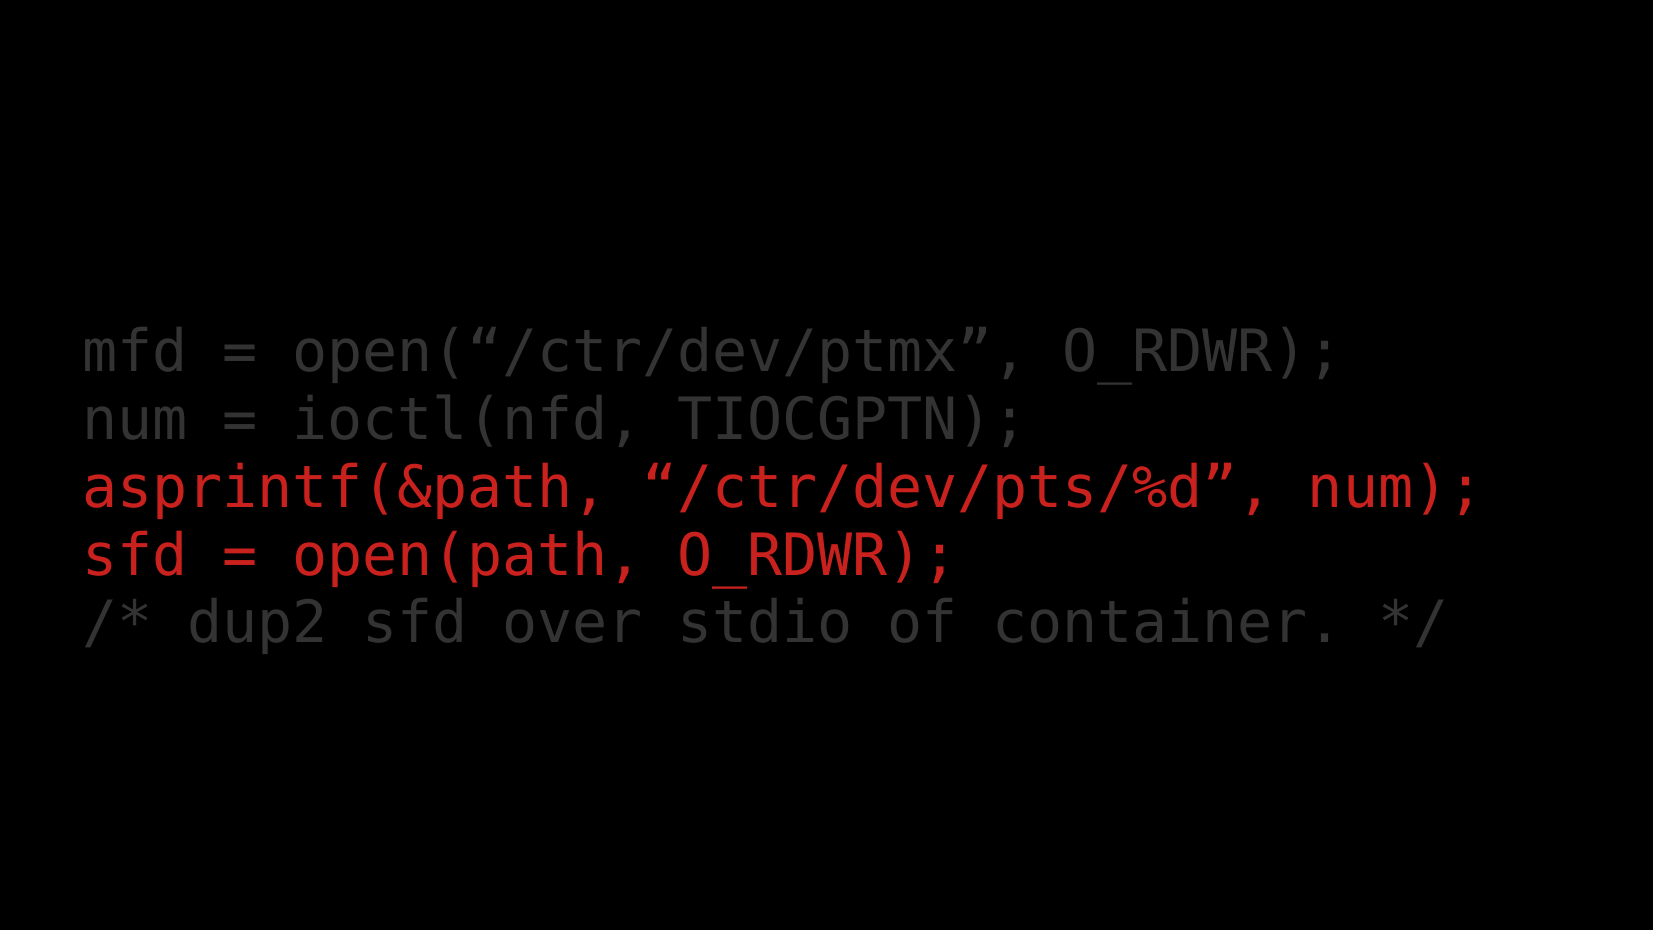

mfd = open(“/ctr/dev/ptmx”, O_RDWR);
num = ioctl(nfd, TIOCGPTN);
asprintf(&path, “/ctr/dev/pts/%d”, num);
sfd = open(path, O_RDWR);
/* dup2 sfd over stdio of container. */